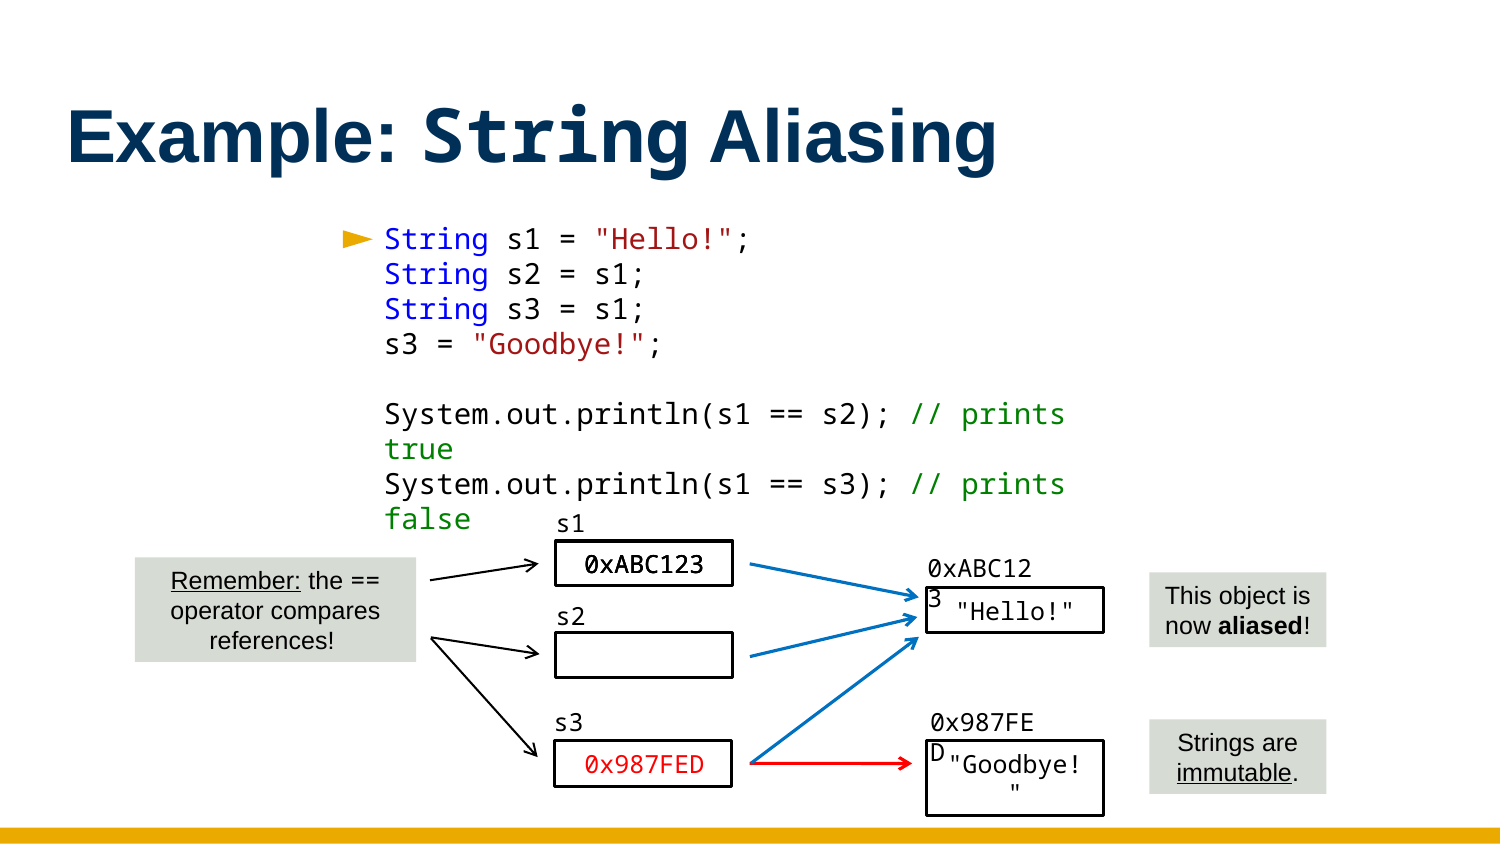

Example: String Aliasing
String s1 = "Hello!";
String s2 = s1;
String s3 = s1;
s3 = "Goodbye!";
System.out.println(s1 == s2); // prints true
System.out.println(s1 == s3); // prints false
s1
0xABC123
0xABC123
"Hello!"
0xABC123
0xABC123
Remember: the == operator compares references!
This object is now aliased!
s2
0x987FED
"Goodbye!"
0x987FED
s3
Strings are immutable.